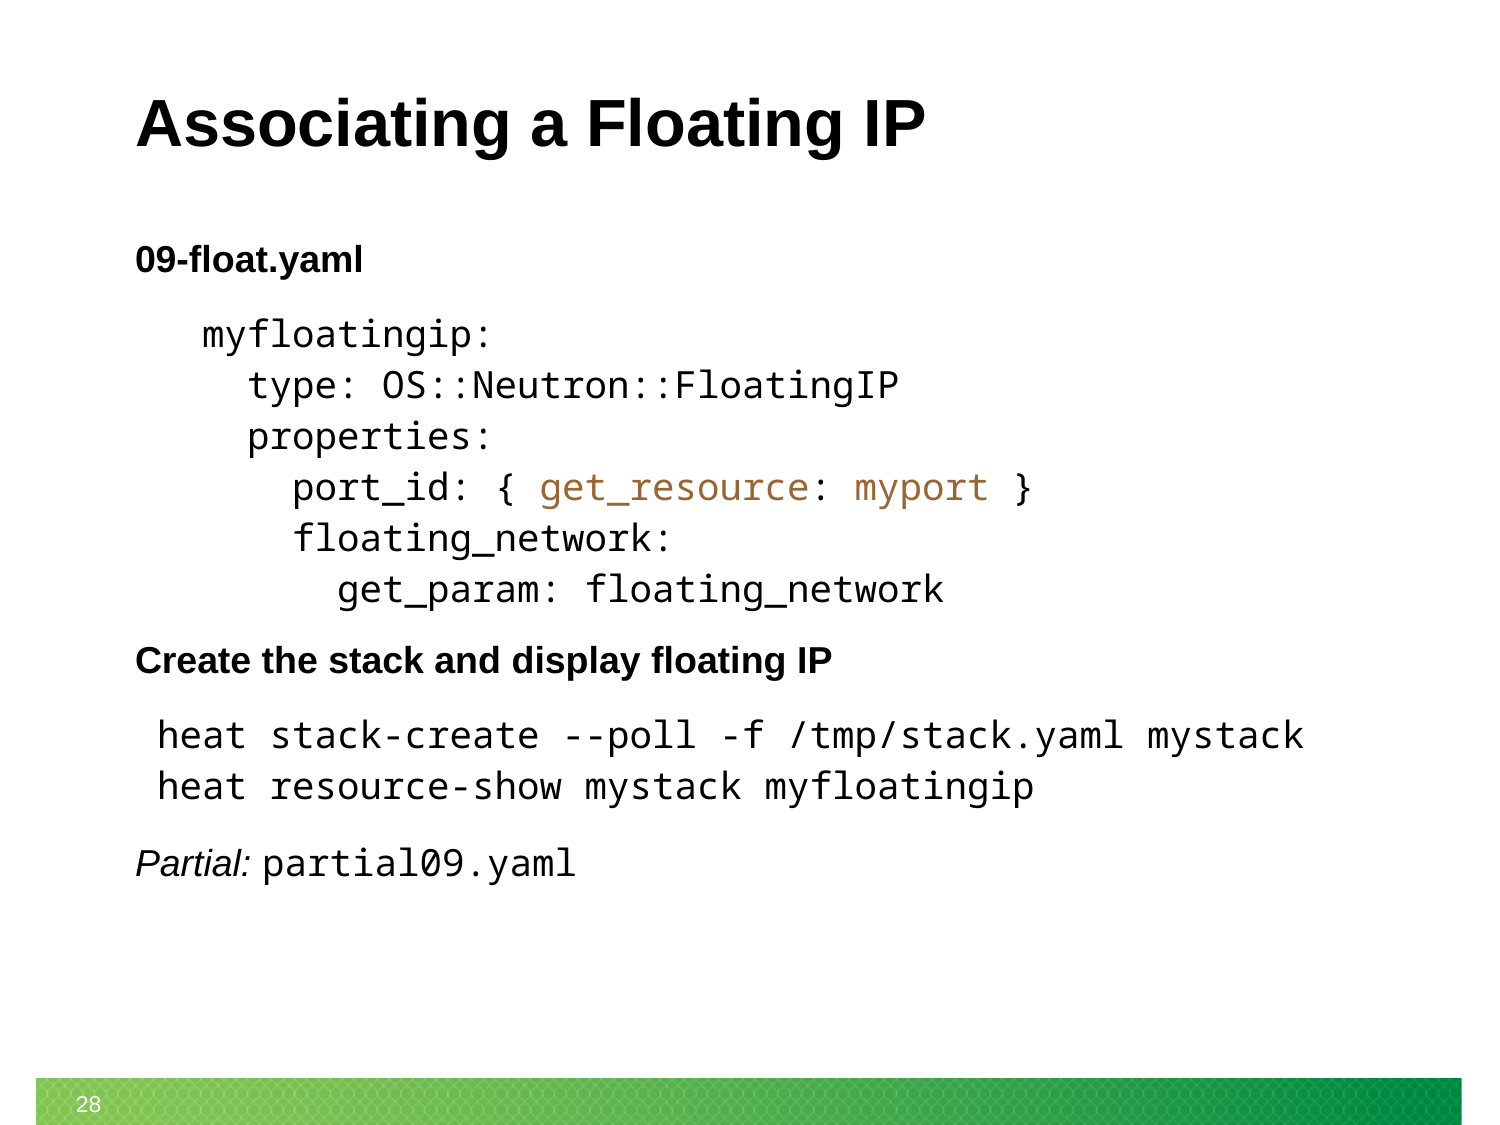

# Associating a Floating IP
09-float.yaml
 myfloatingip:
 type: OS::Neutron::FloatingIP
 properties:
 port_id: { get_resource: myport }
 floating_network:
 get_param: floating_network
Create the stack and display floating IP
heat stack-create --poll -f /tmp/stack.yaml mystack
heat resource-show mystack myfloatingip
Partial: partial09.yaml